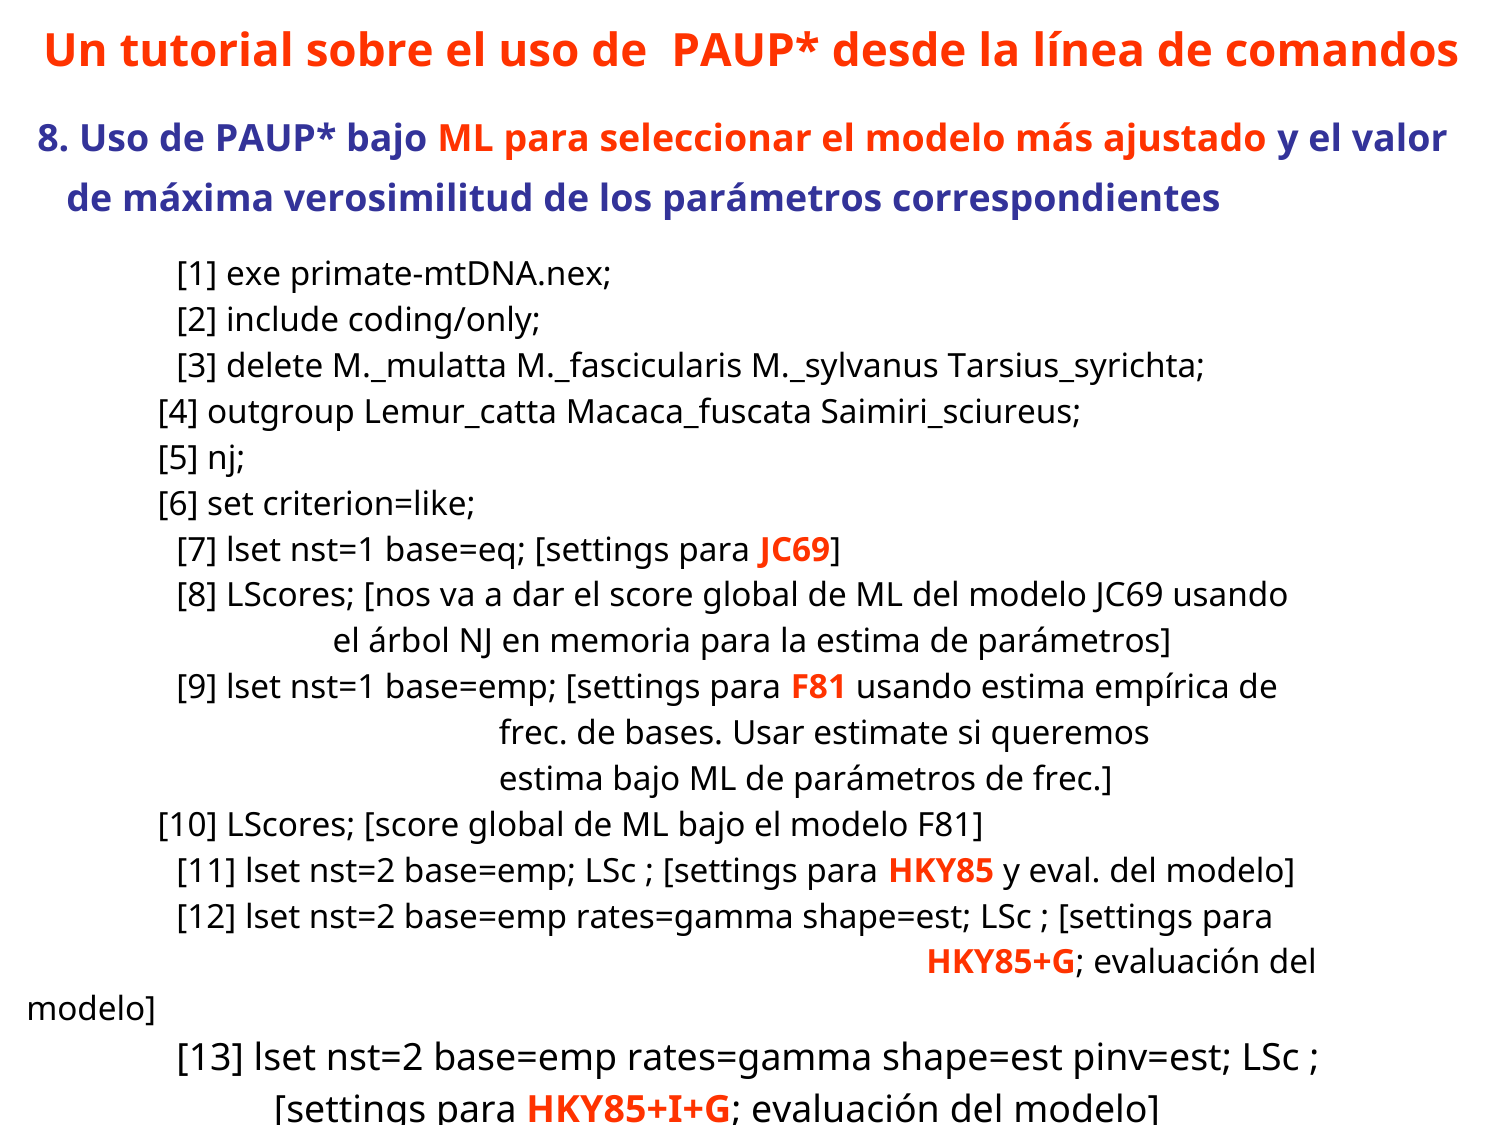

Un tutorial sobre el uso de PAUP* desde la línea de comandos
8. Uso de PAUP* bajo ML para seleccionar el modelo más ajustado y el valor
 de máxima verosimilitud de los parámetros correspondientes
	[1] exe primate-mtDNA.nex;
	[2] include coding/only;
	[3] delete M._mulatta M._fascicularis M._sylvanus Tarsius_syrichta;
 [4] outgroup Lemur_catta Macaca_fuscata Saimiri_sciureus;
 [5] nj;
 [6] set criterion=like;
	[7] lset nst=1 base=eq; [settings para JC69]
	[8] LScores; [nos va a dar el score global de ML del modelo JC69 usando
 el árbol NJ en memoria para la estima de parámetros]
	[9] lset nst=1 base=emp; [settings para F81 usando estima empírica de
 frec. de bases. Usar estimate si queremos
 estima bajo ML de parámetros de frec.]
 [10] LScores; [score global de ML bajo el modelo F81]
	[11] lset nst=2 base=emp; LSc ; [settings para HKY85 y eval. del modelo]
	[12] lset nst=2 base=emp rates=gamma shape=est; LSc ; [settings para 						HKY85+G; evaluación del modelo]
 	[13] lset nst=2 base=emp rates=gamma shape=est pinv=est; LSc ;
	 [settings para HKY85+I+G; evaluación del modelo]